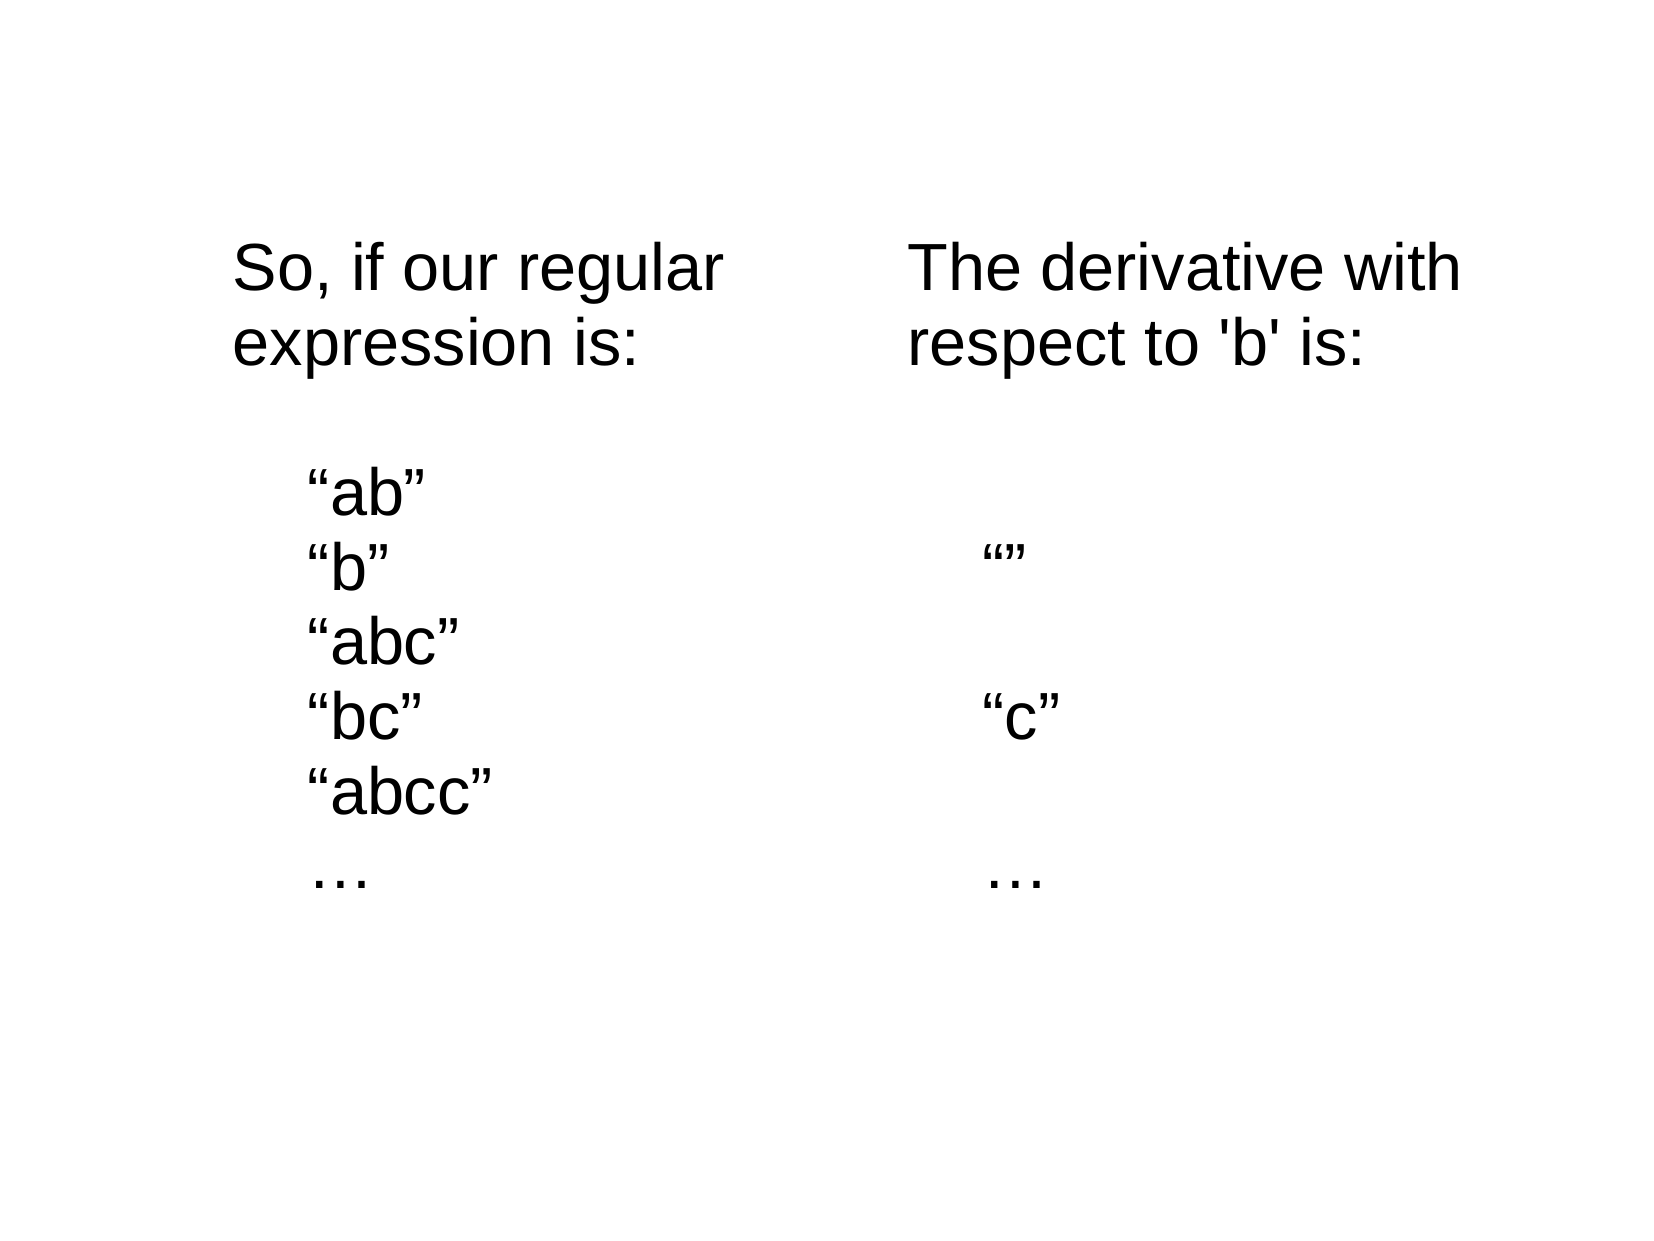

# So, if our regular			The derivative with
		expression is:				respect to 'b' is:
			“ab”
 			“b”								“”
			“abc”
			“bc”								“c”
			“abcc”
			…									…